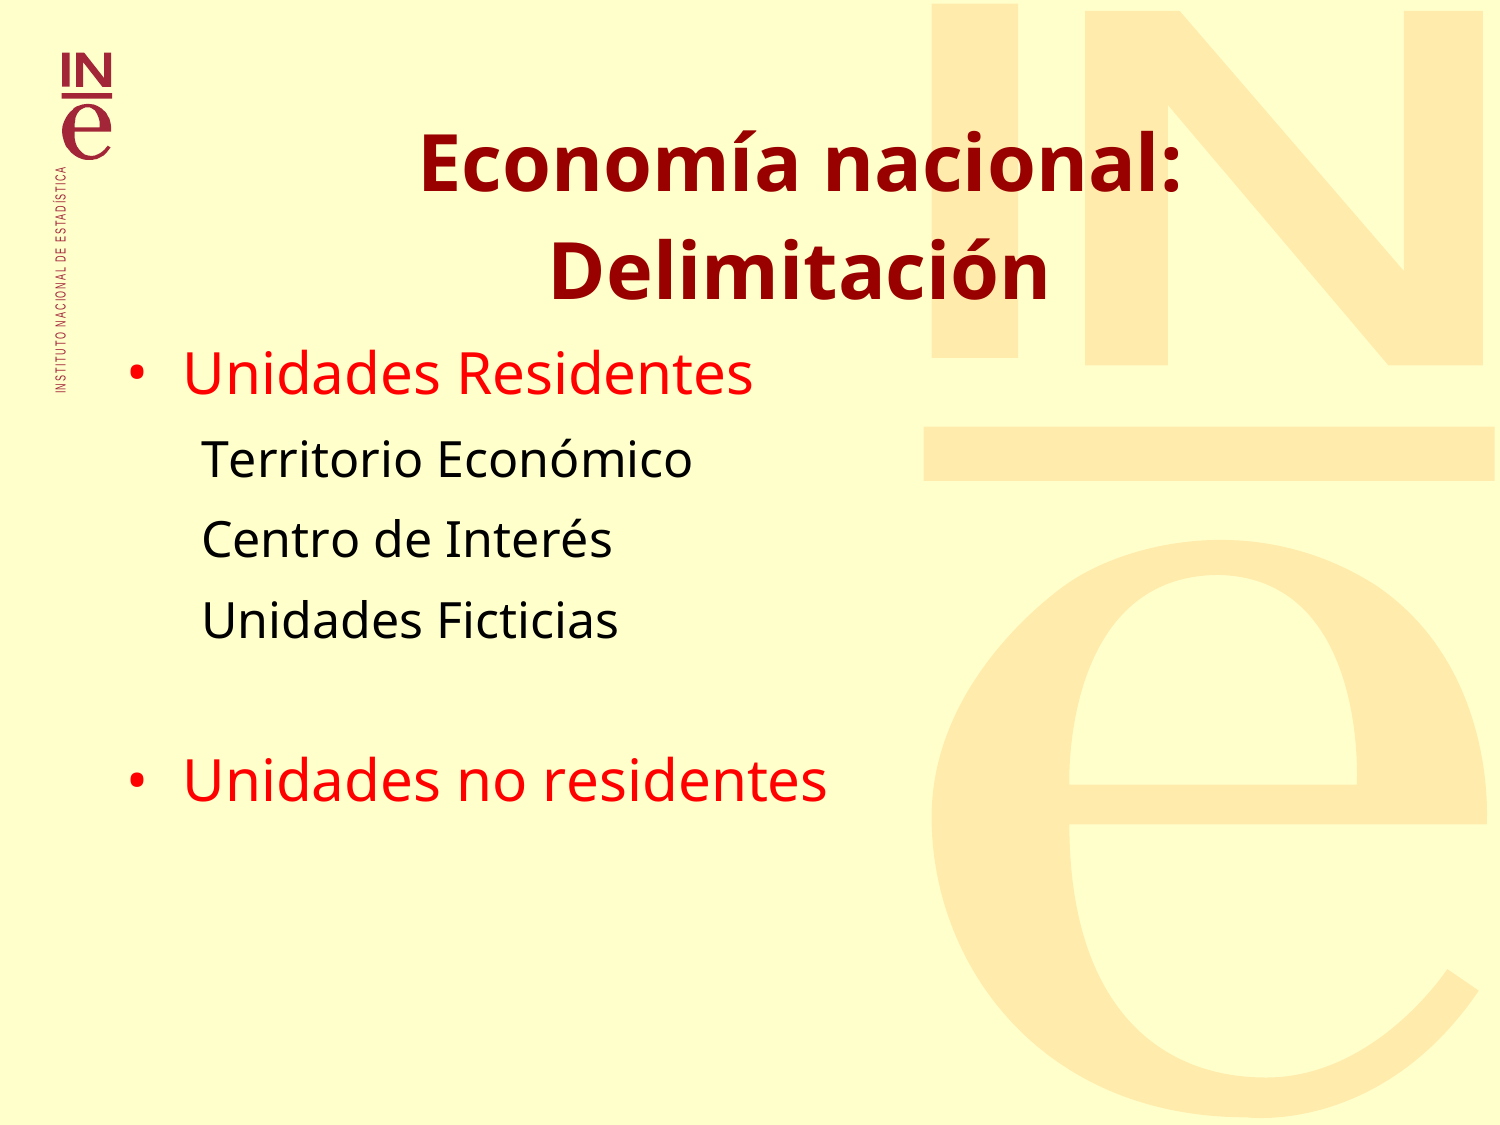

# Economía nacional: Delimitación
Unidades Residentes
Territorio Económico
Centro de Interés
Unidades Ficticias
Unidades no residentes